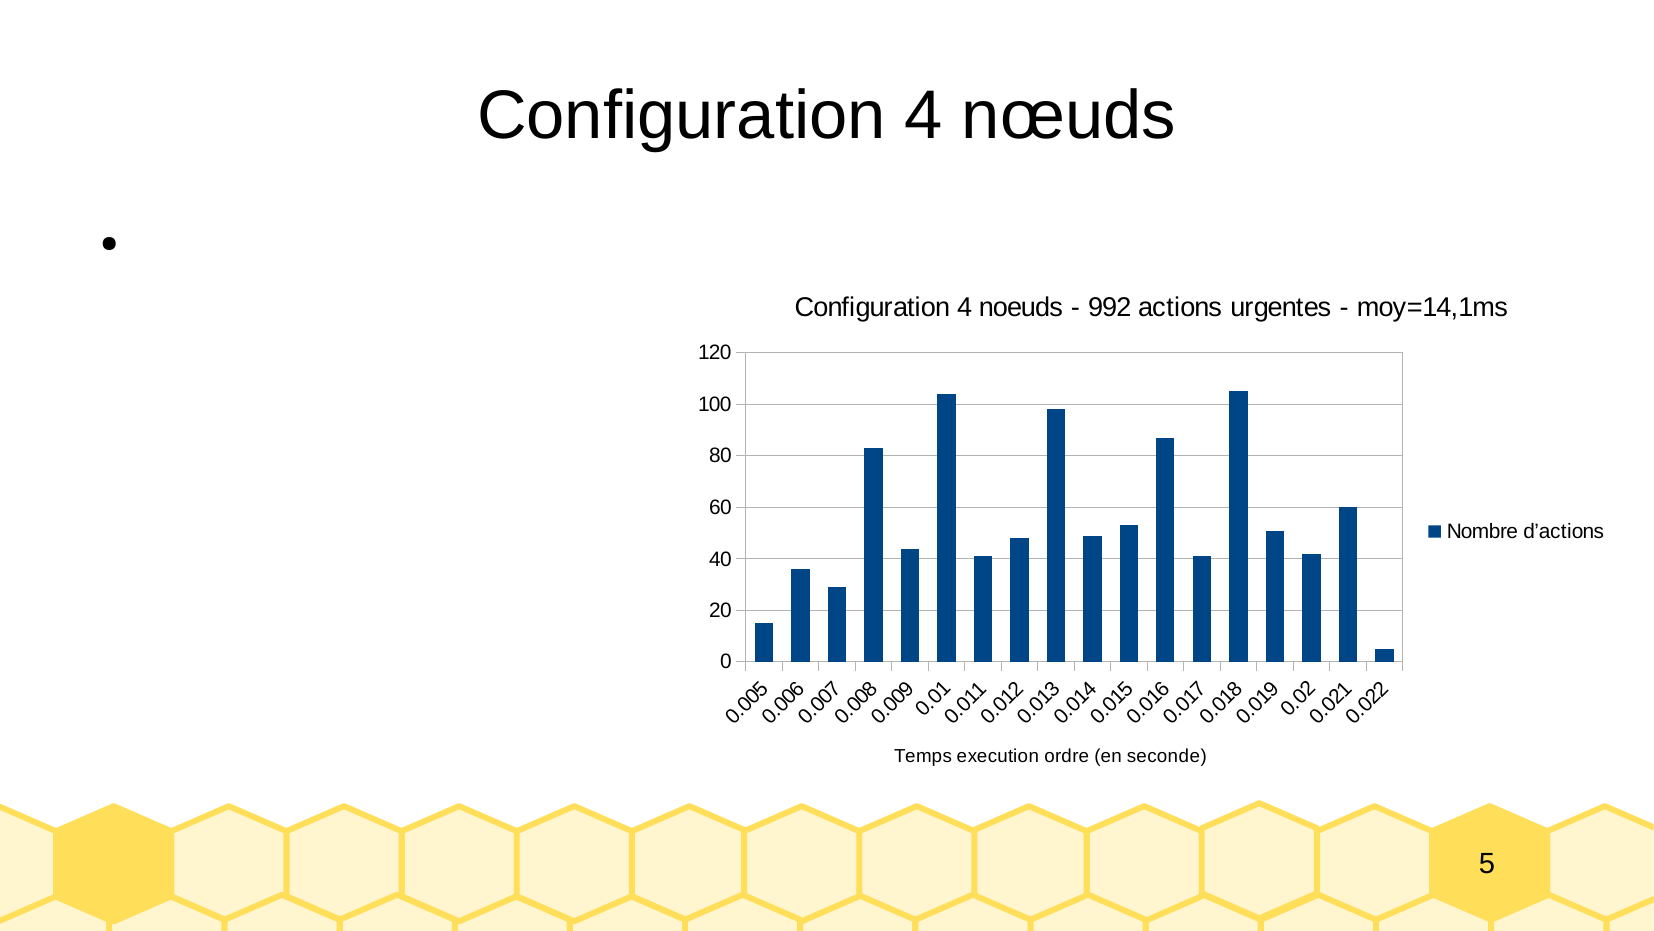

# Configuration 4 nœuds
### Chart: Configuration 4 noeuds - 992 actions urgentes - moy=14,1ms
| Category | Nombre d’actions |
|---|---|
| 0.005 | 15.0 |
| 0.006 | 36.0 |
| 0.007 | 29.0 |
| 0.008 | 83.0 |
| 0.009 | 44.0 |
| 0.01 | 104.0 |
| 0.011 | 41.0 |
| 0.012 | 48.0 |
| 0.013 | 98.0 |
| 0.014 | 49.0 |
| 0.015 | 53.0 |
| 0.016 | 87.0 |
| 0.017 | 41.0 |
| 0.018 | 105.0 |
| 0.019 | 51.0 |
| 0.02 | 42.0 |
| 0.021 | 60.0 |
| 0.022 | 5.0 |